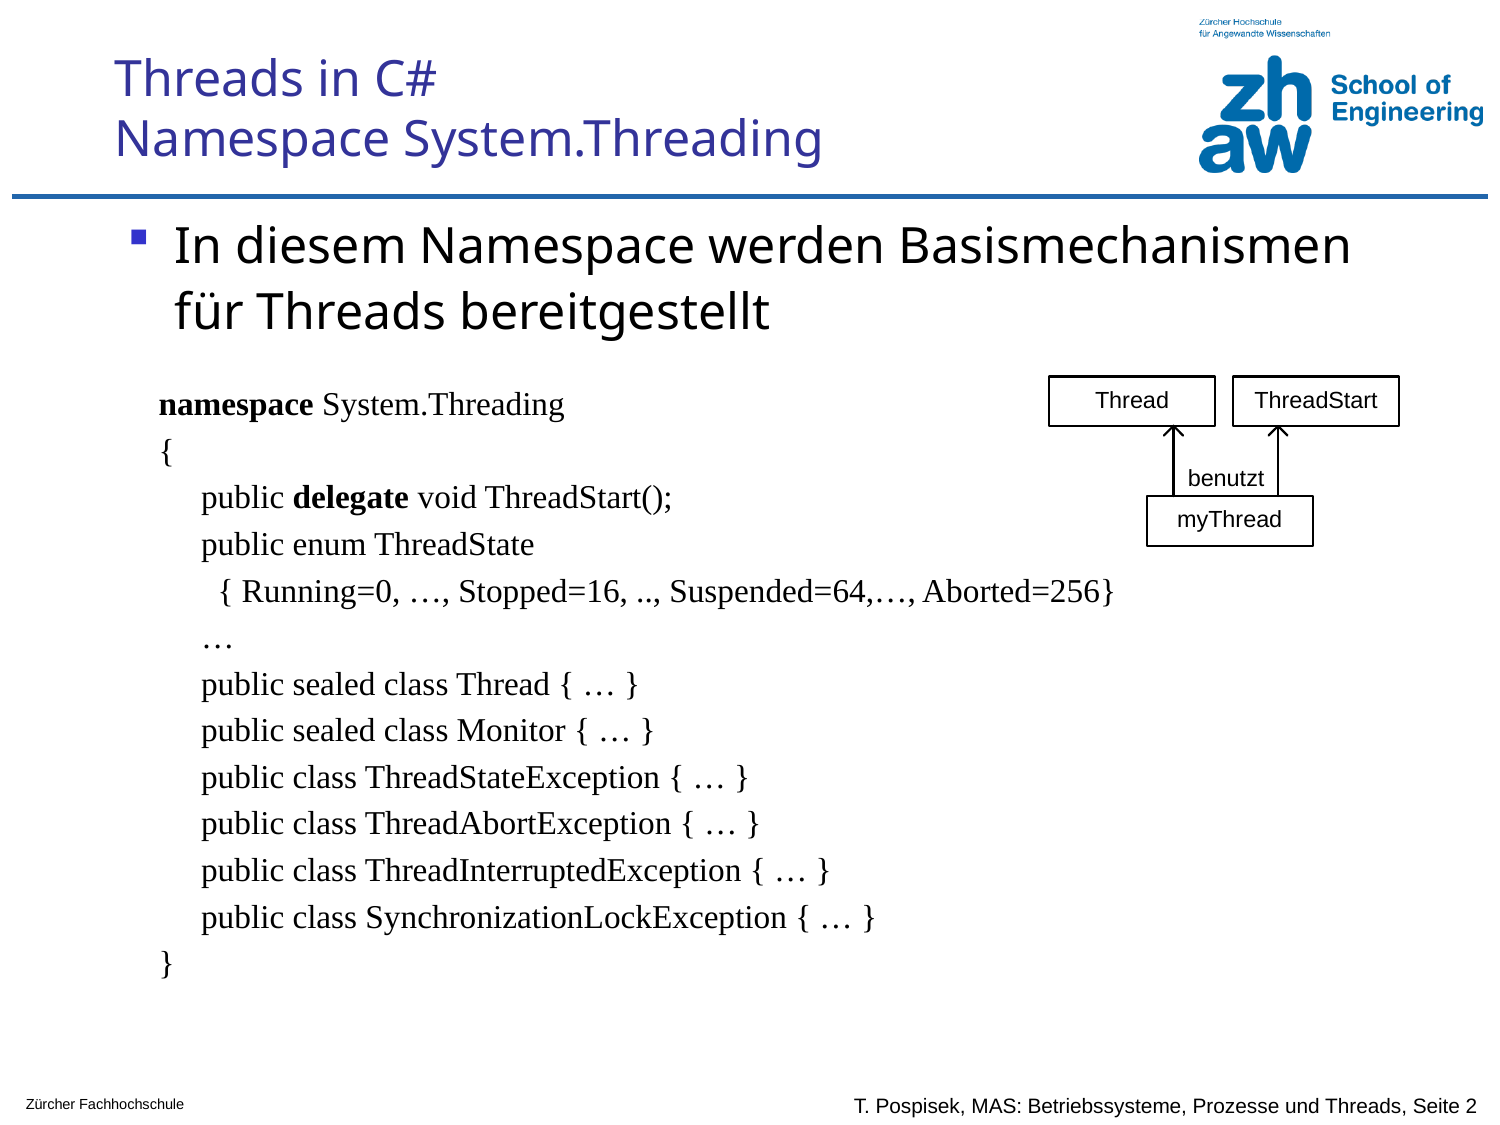

# Threads in C# Namespace System.Threading
In diesem Namespace werden Basismechanismen für Threads bereitgestellt
namespace System.Threading
{
	public delegate void ThreadStart();
	public enum ThreadState
	 { Running=0, …, Stopped=16, .., Suspended=64,…, Aborted=256}
	…
	public sealed class Thread { … }
	public sealed class Monitor { … }
	public class ThreadStateException { … }
	public class ThreadAbortException { … }
	public class ThreadInterruptedException { … }
	public class SynchronizationLockException { … }
}